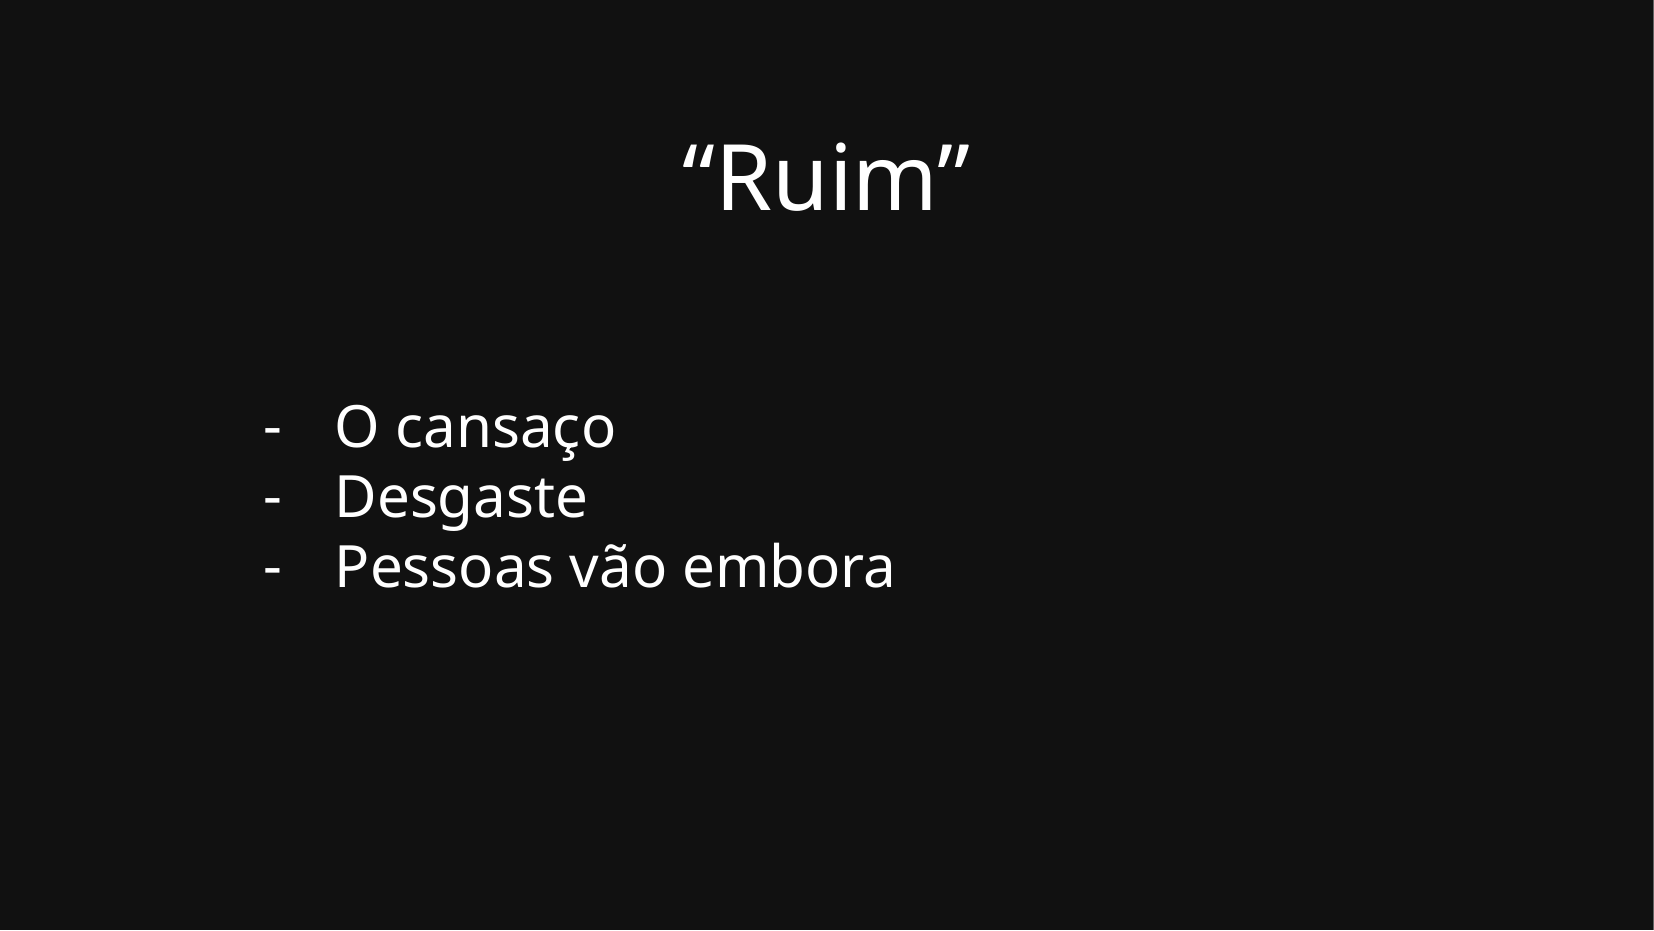

“Ruim”
O cansaço
Desgaste
Pessoas vão embora